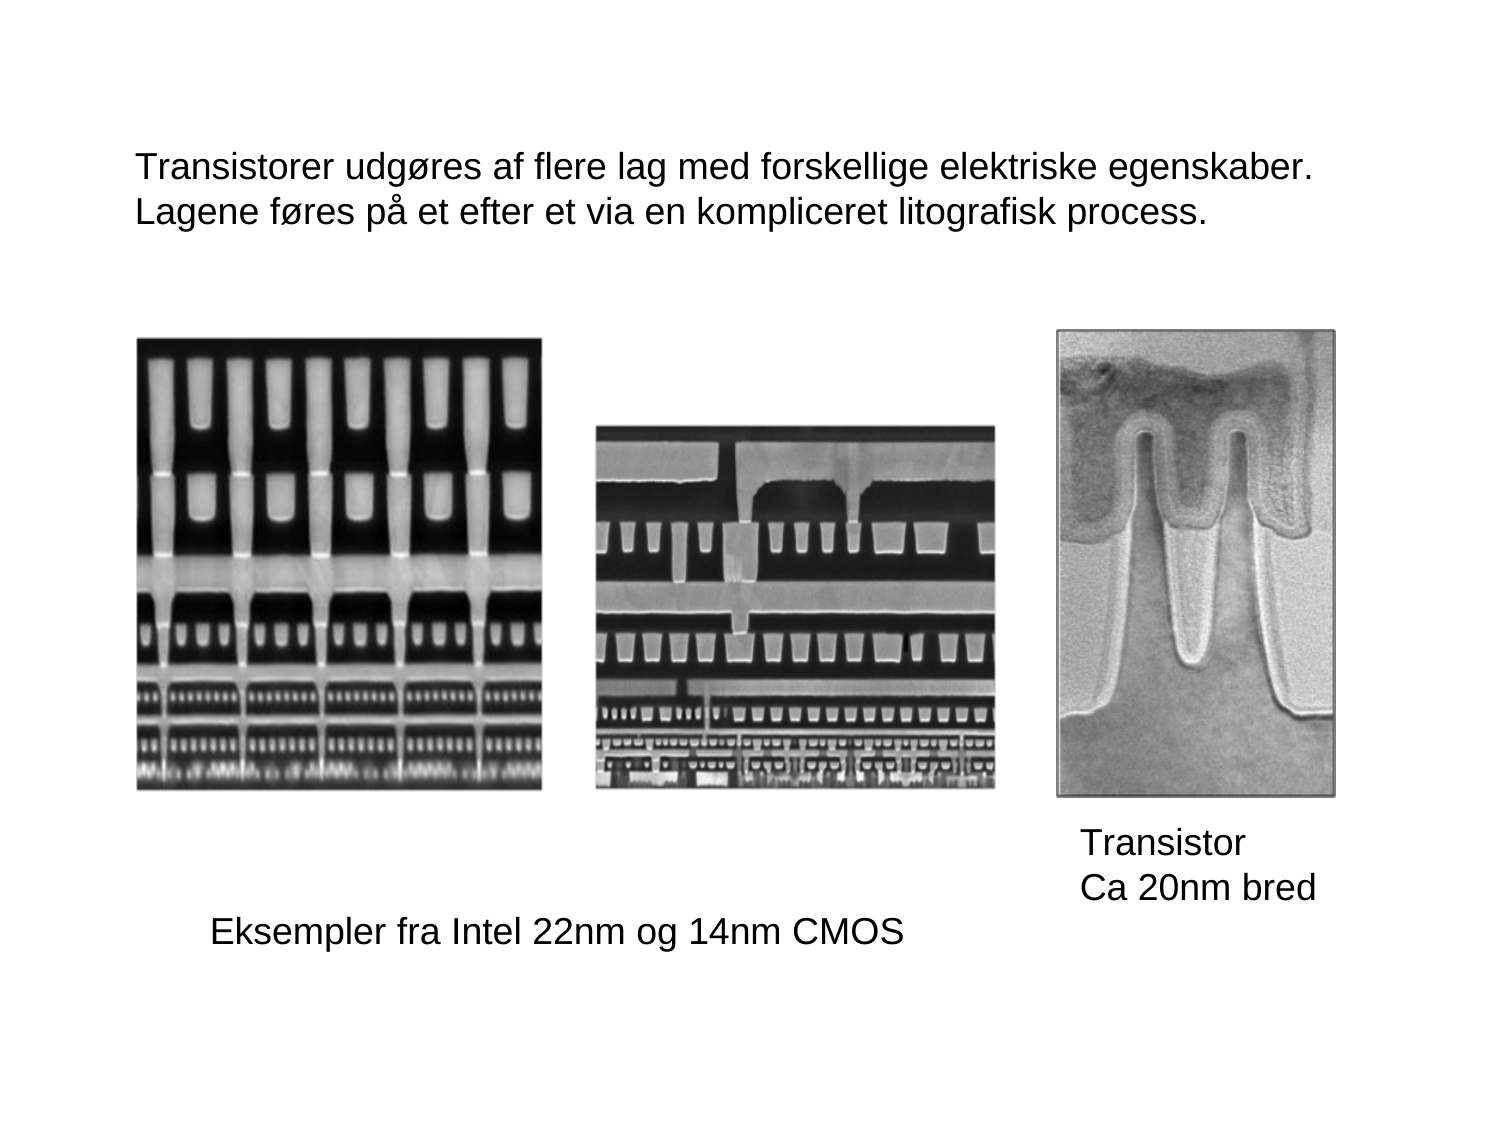

Transistorer udgøres af flere lag med forskellige elektriske egenskaber.
Lagene føres på et efter et via en kompliceret litografisk process.
Transistor
Ca 20nm bred
Eksempler fra Intel 22nm og 14nm CMOS